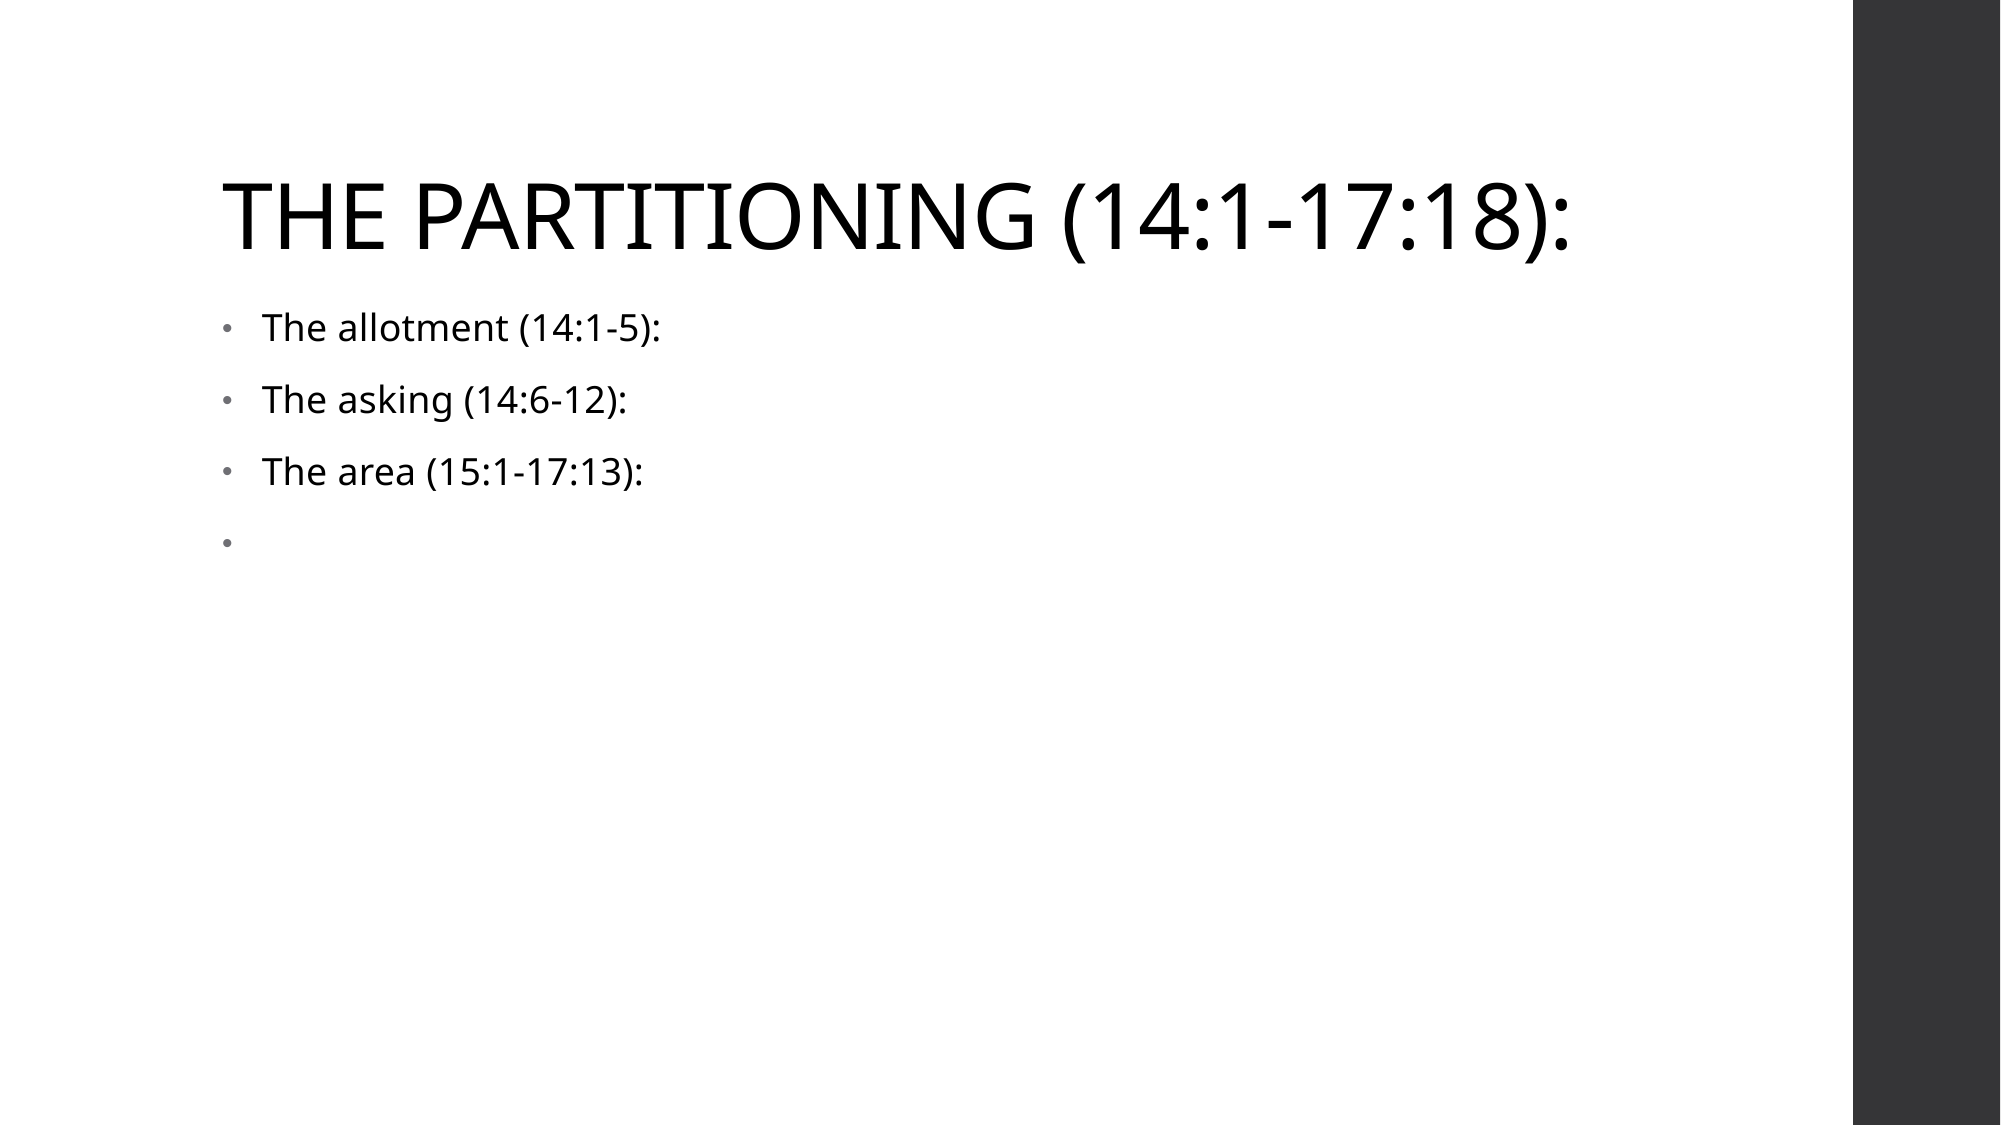

# THE PARTITIONING (14:1-17:18):
 The allotment (14:1-5):
 The asking (14:6-12):
 The area (15:1-17:13):